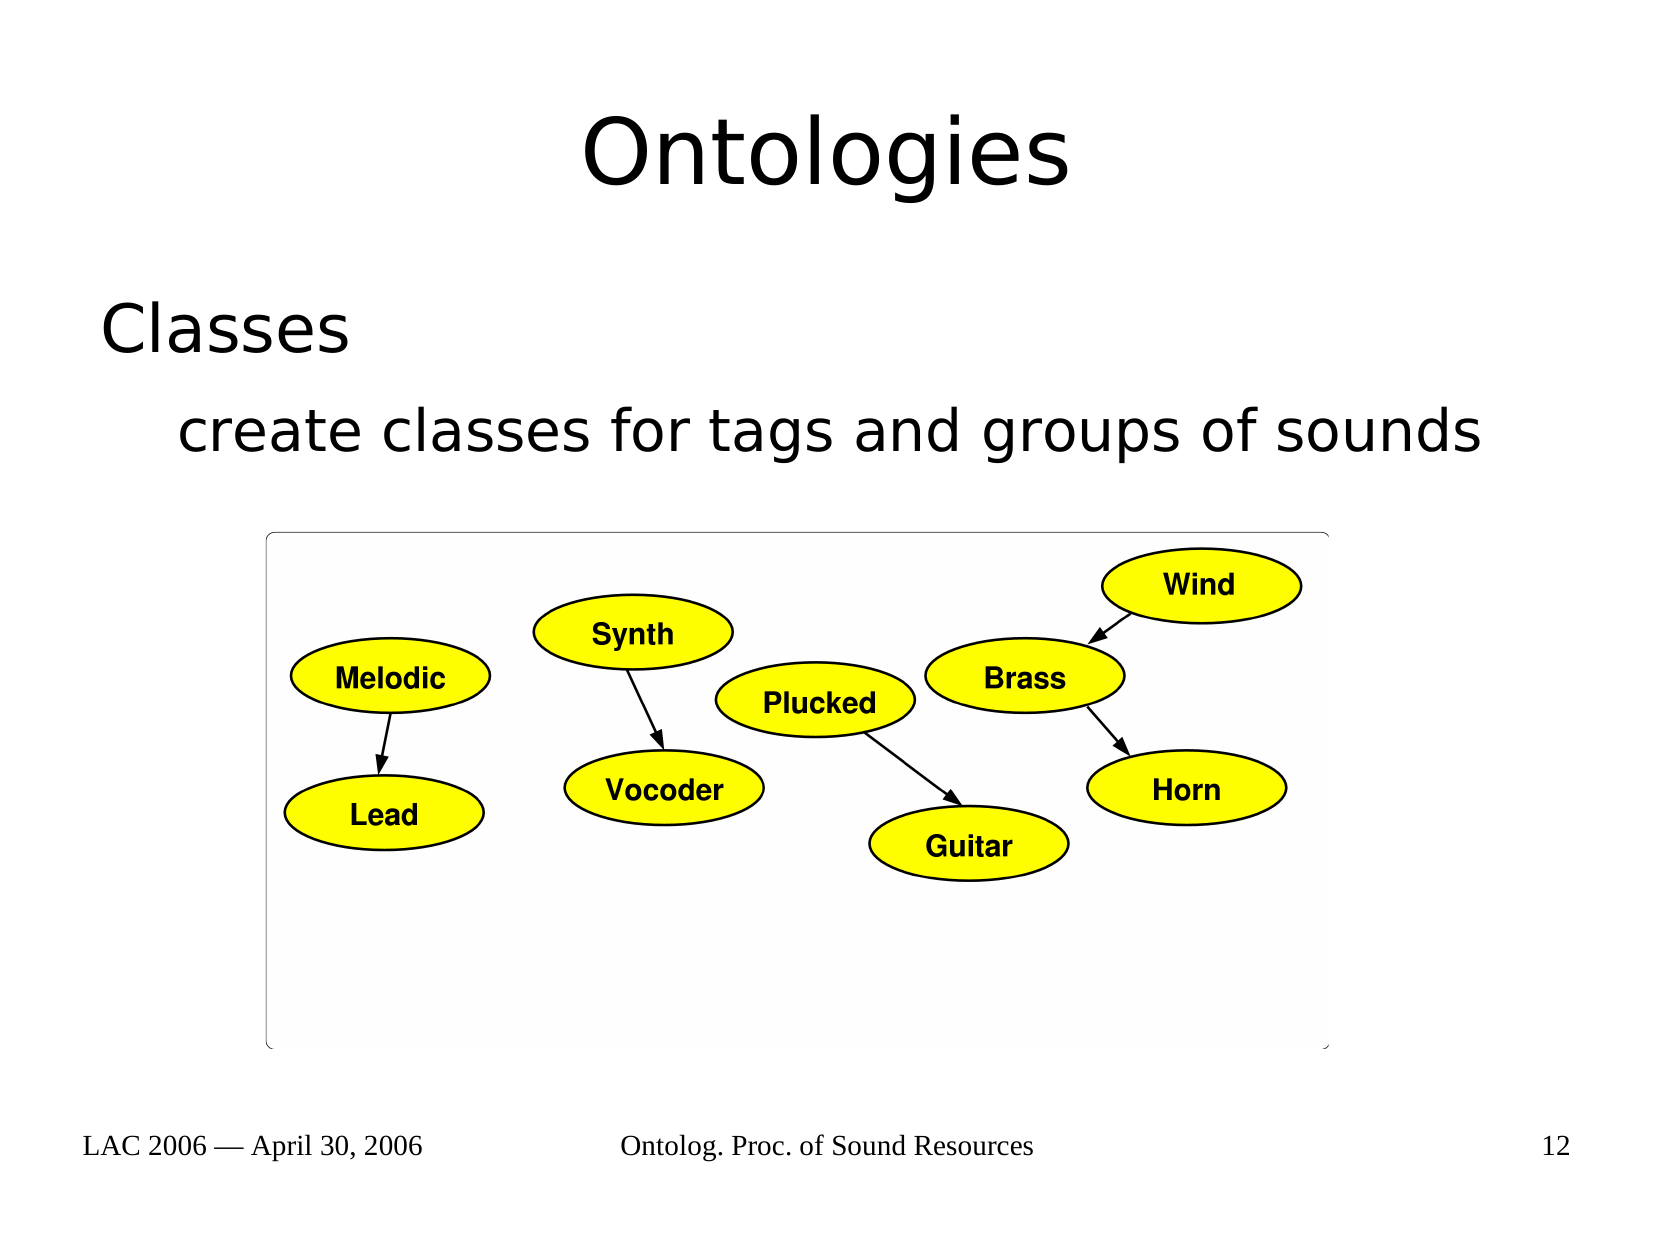

# Ontologies
Classes
create classes for tags and groups of sounds
LAC 2006 — April 30, 2006
Ontolog. Proc. of Sound Resources
12